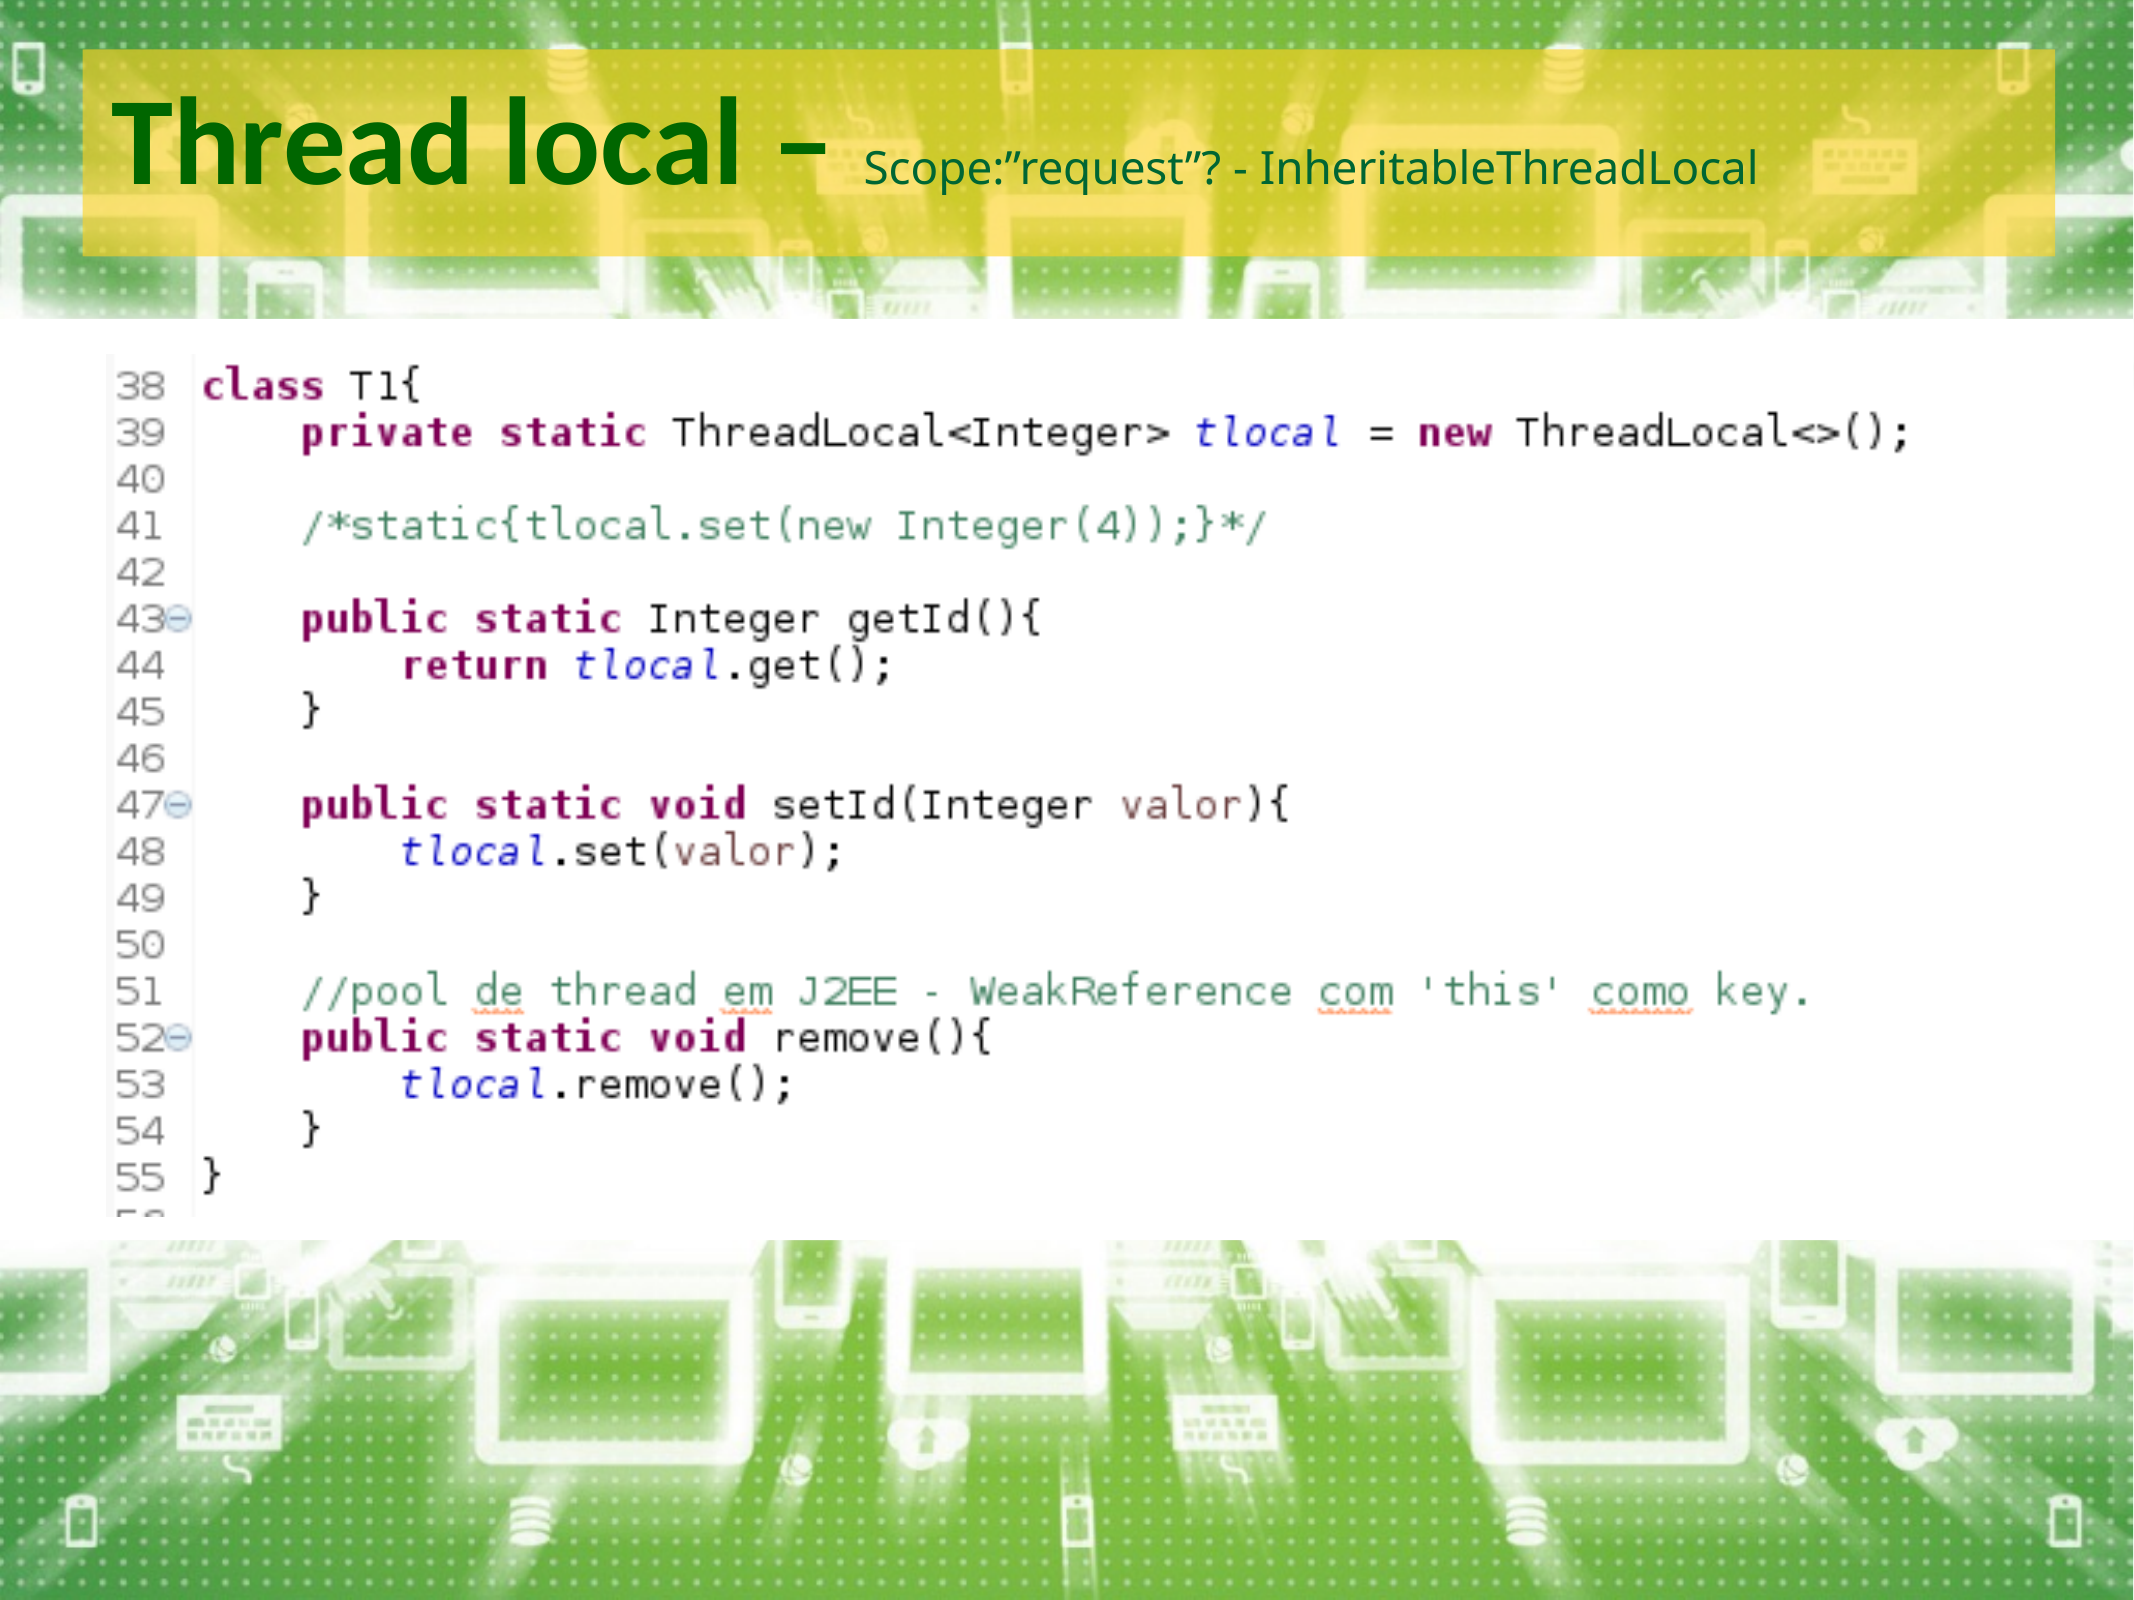

# Thread local – Scope:”request”? - InheritableThreadLocal